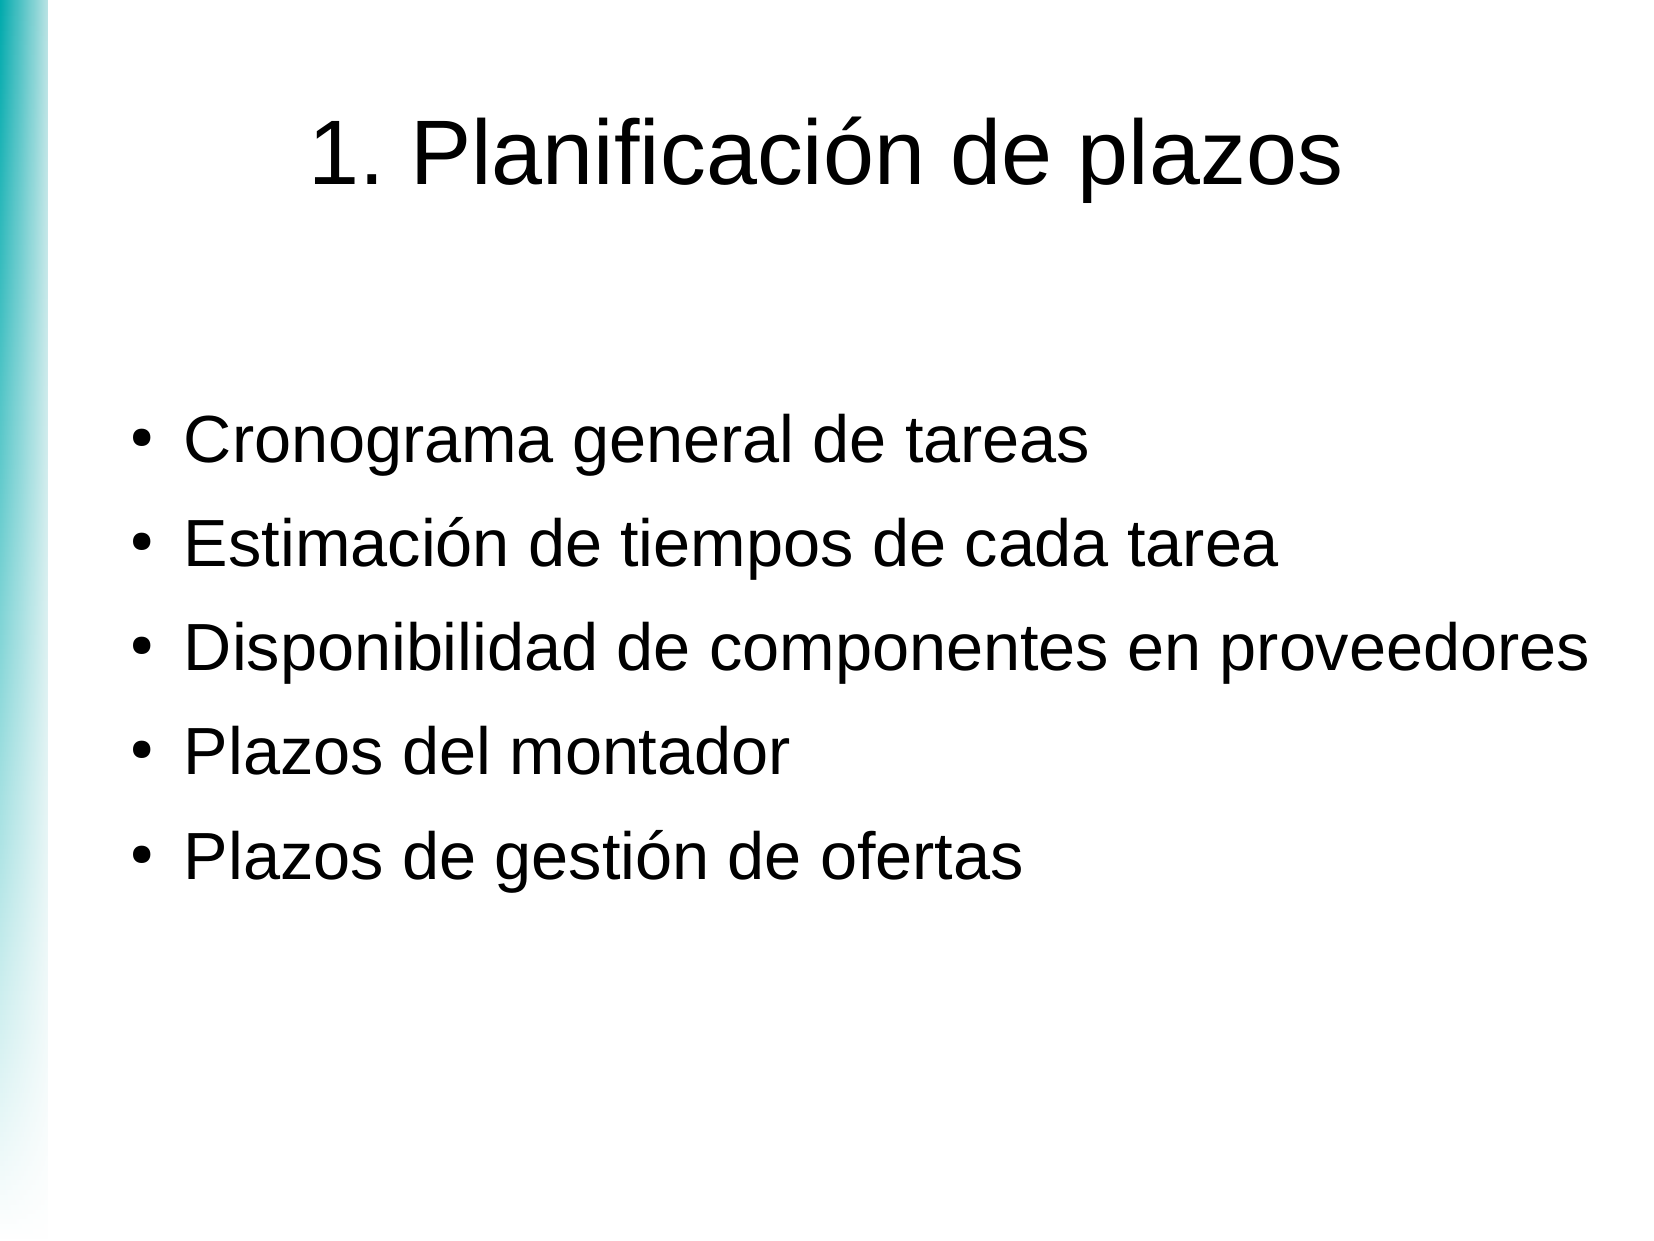

# 1. Planificación de plazos
 Cronograma general de tareas
 Estimación de tiempos de cada tarea
 Disponibilidad de componentes en proveedores
 Plazos del montador
 Plazos de gestión de ofertas